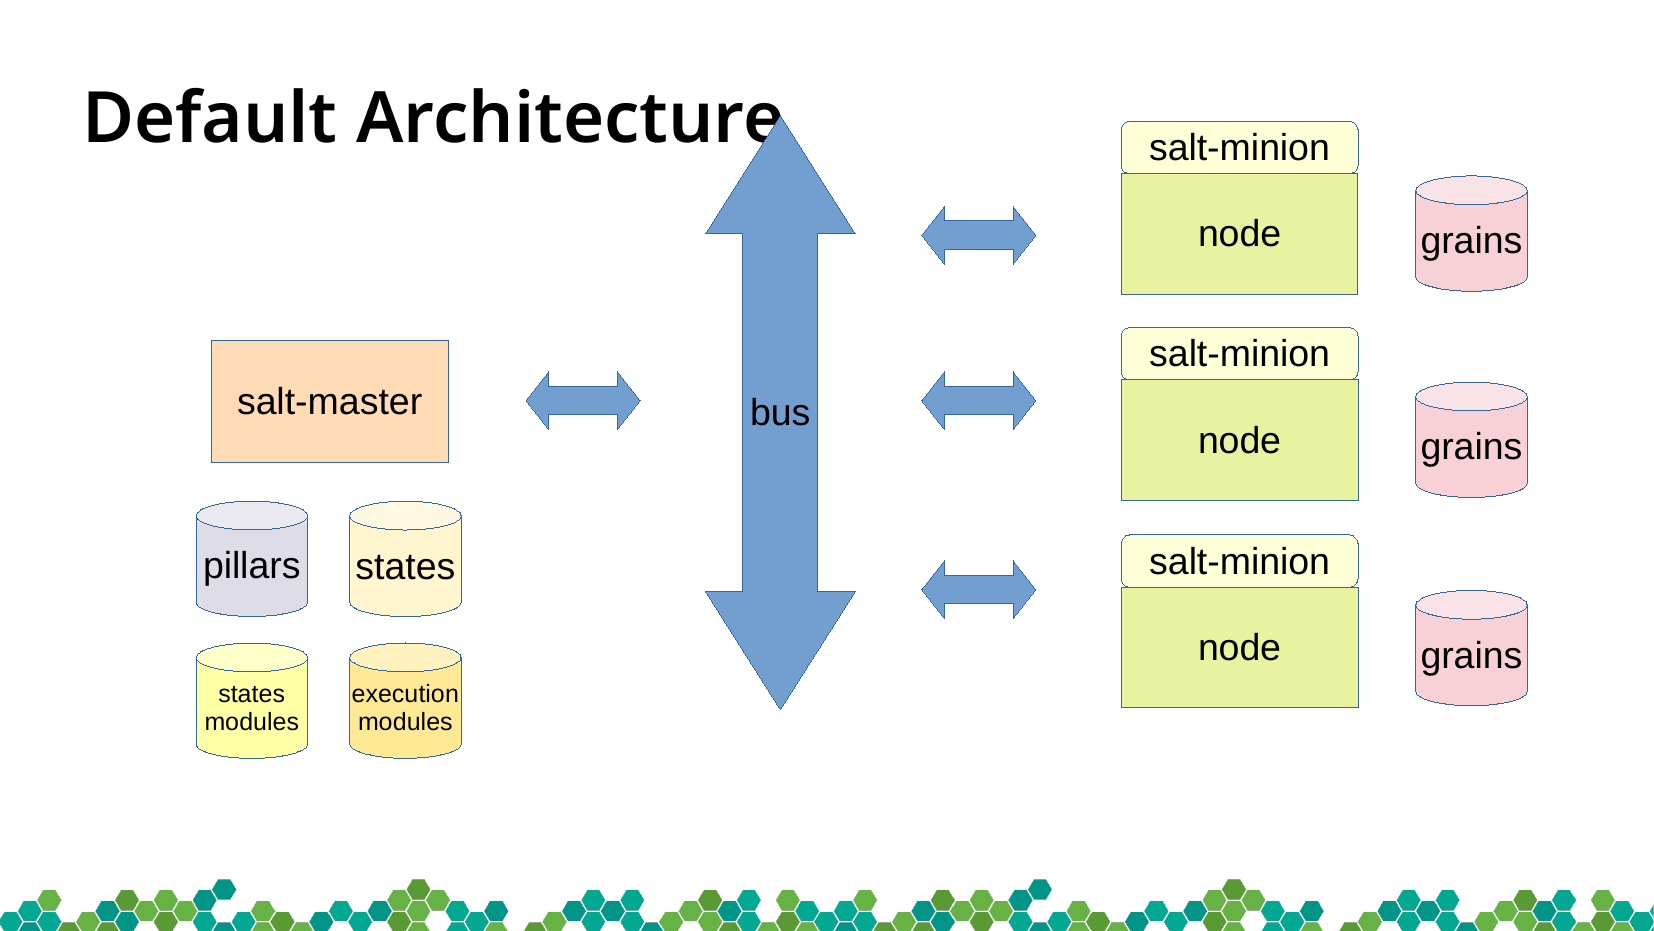

# Default Architecture
bus
salt-minion
node
grains
salt-minion
salt-master
node
grains
pillars
states
salt-minion
node
grains
execution
modules
states
modules